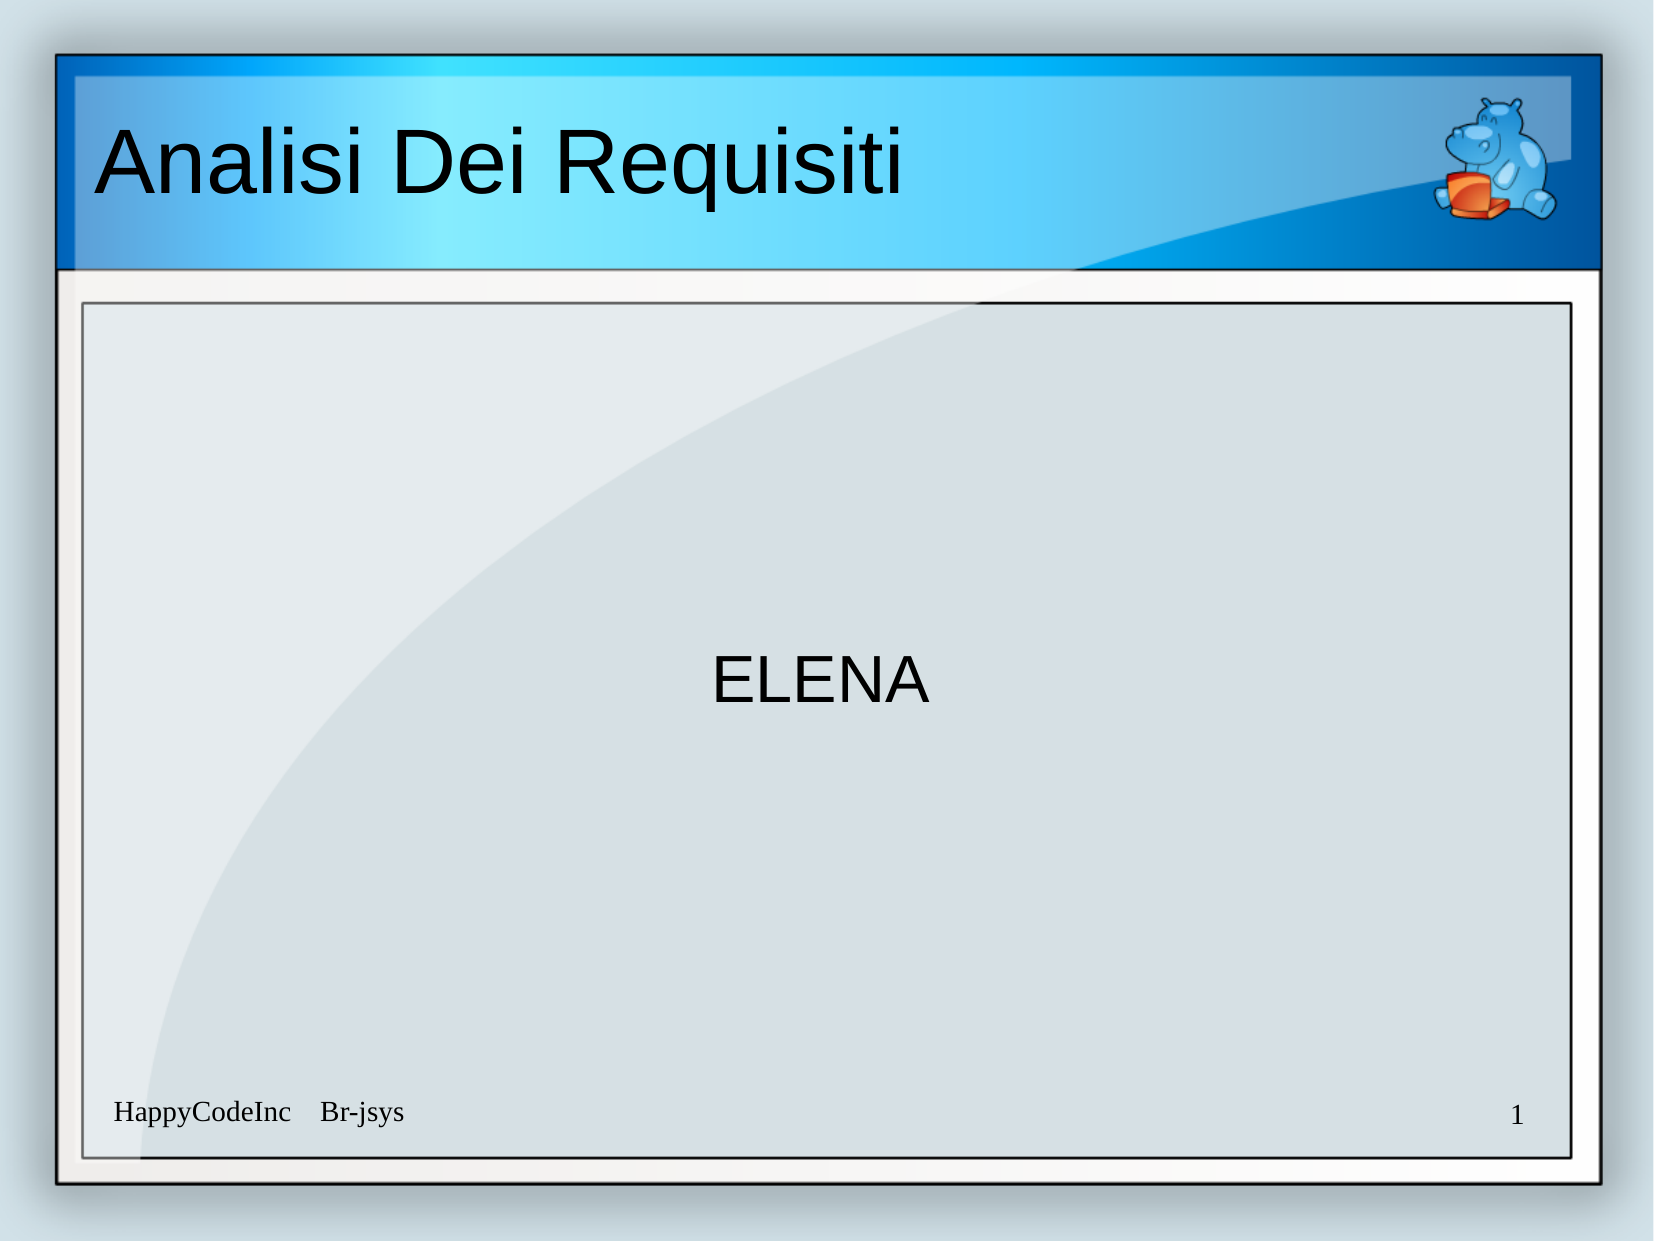

# Analisi Dei Requisiti
ELENA
HappyCodeInc Br-jsys
1